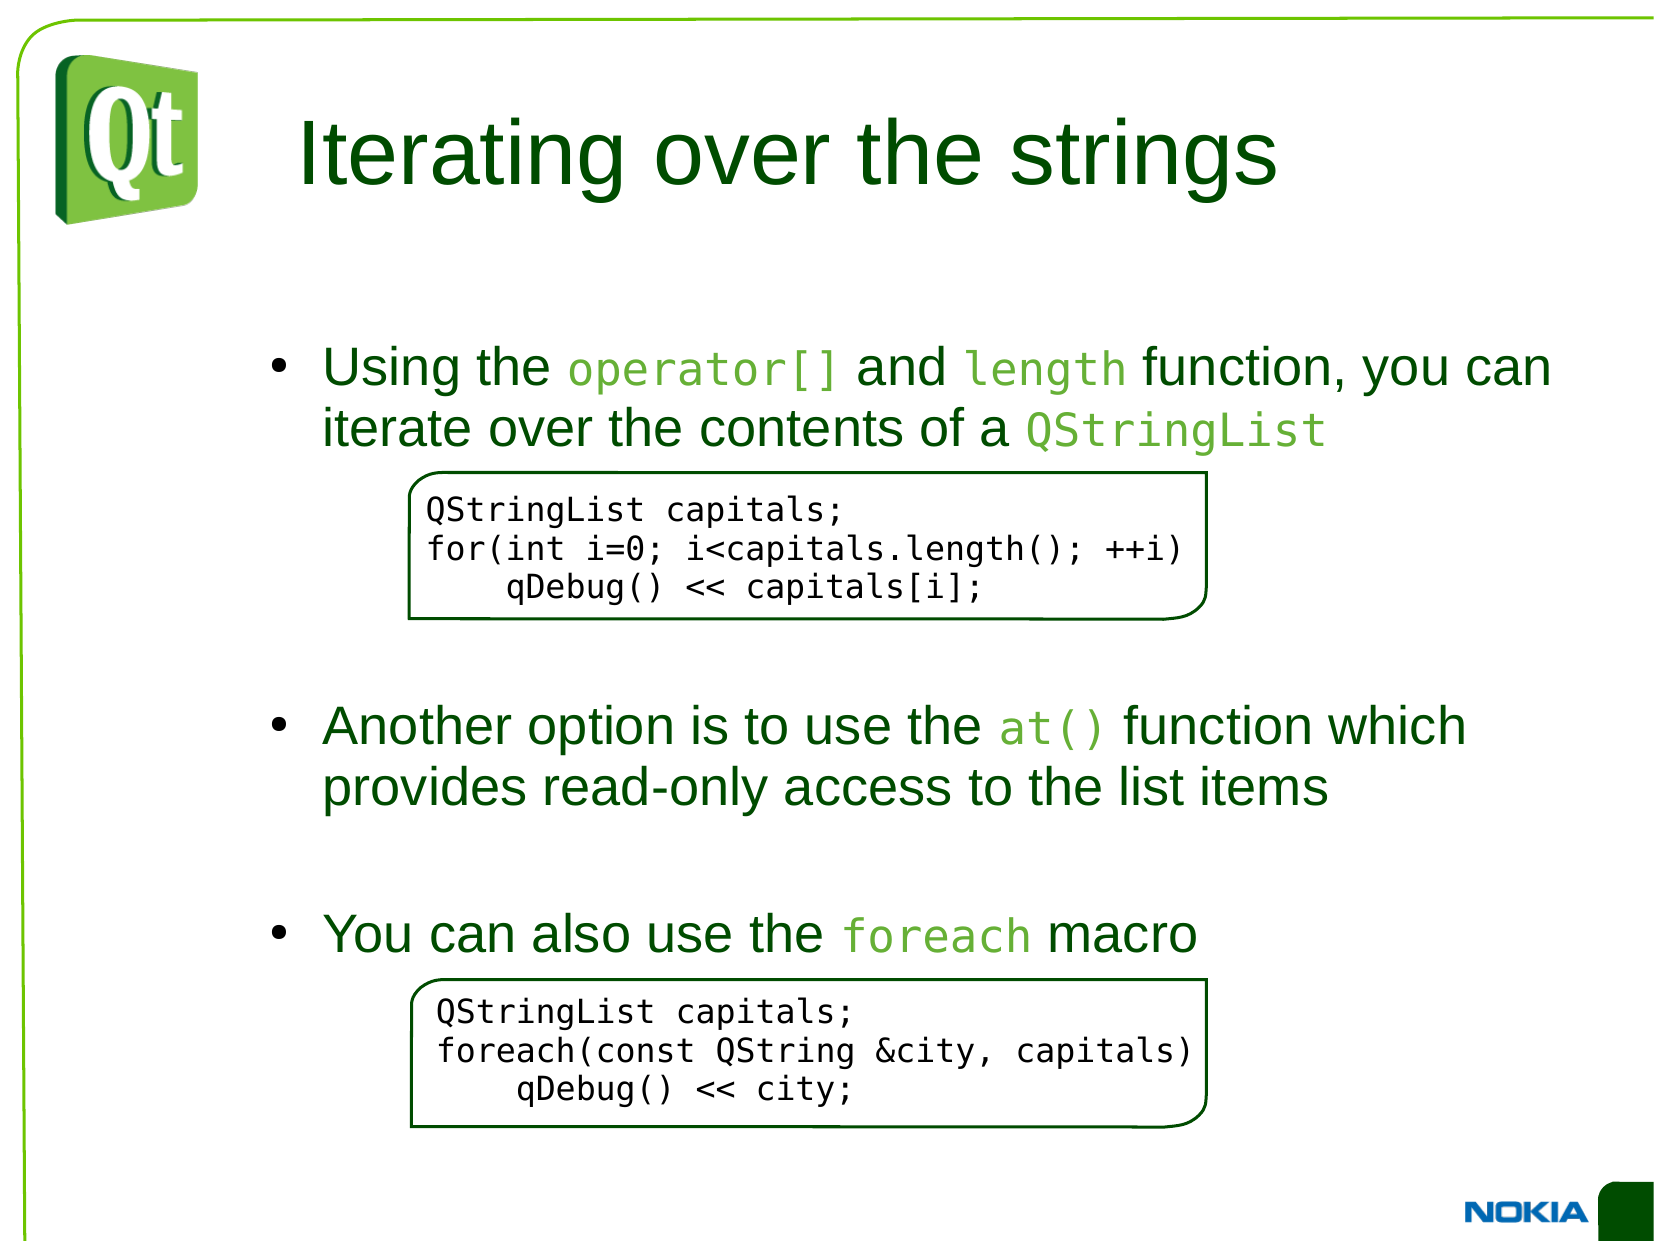

# Iterating over the strings
Using the operator[] and length function, you can iterate over the contents of a QStringList
Another option is to use the at() function which provides read-only access to the list items
You can also use the foreach macro
QStringList capitals;
for(int i=0; i<capitals.length(); ++i)
 qDebug() << capitals[i];
QStringList capitals;
foreach(const QString &city, capitals)
 qDebug() << city;